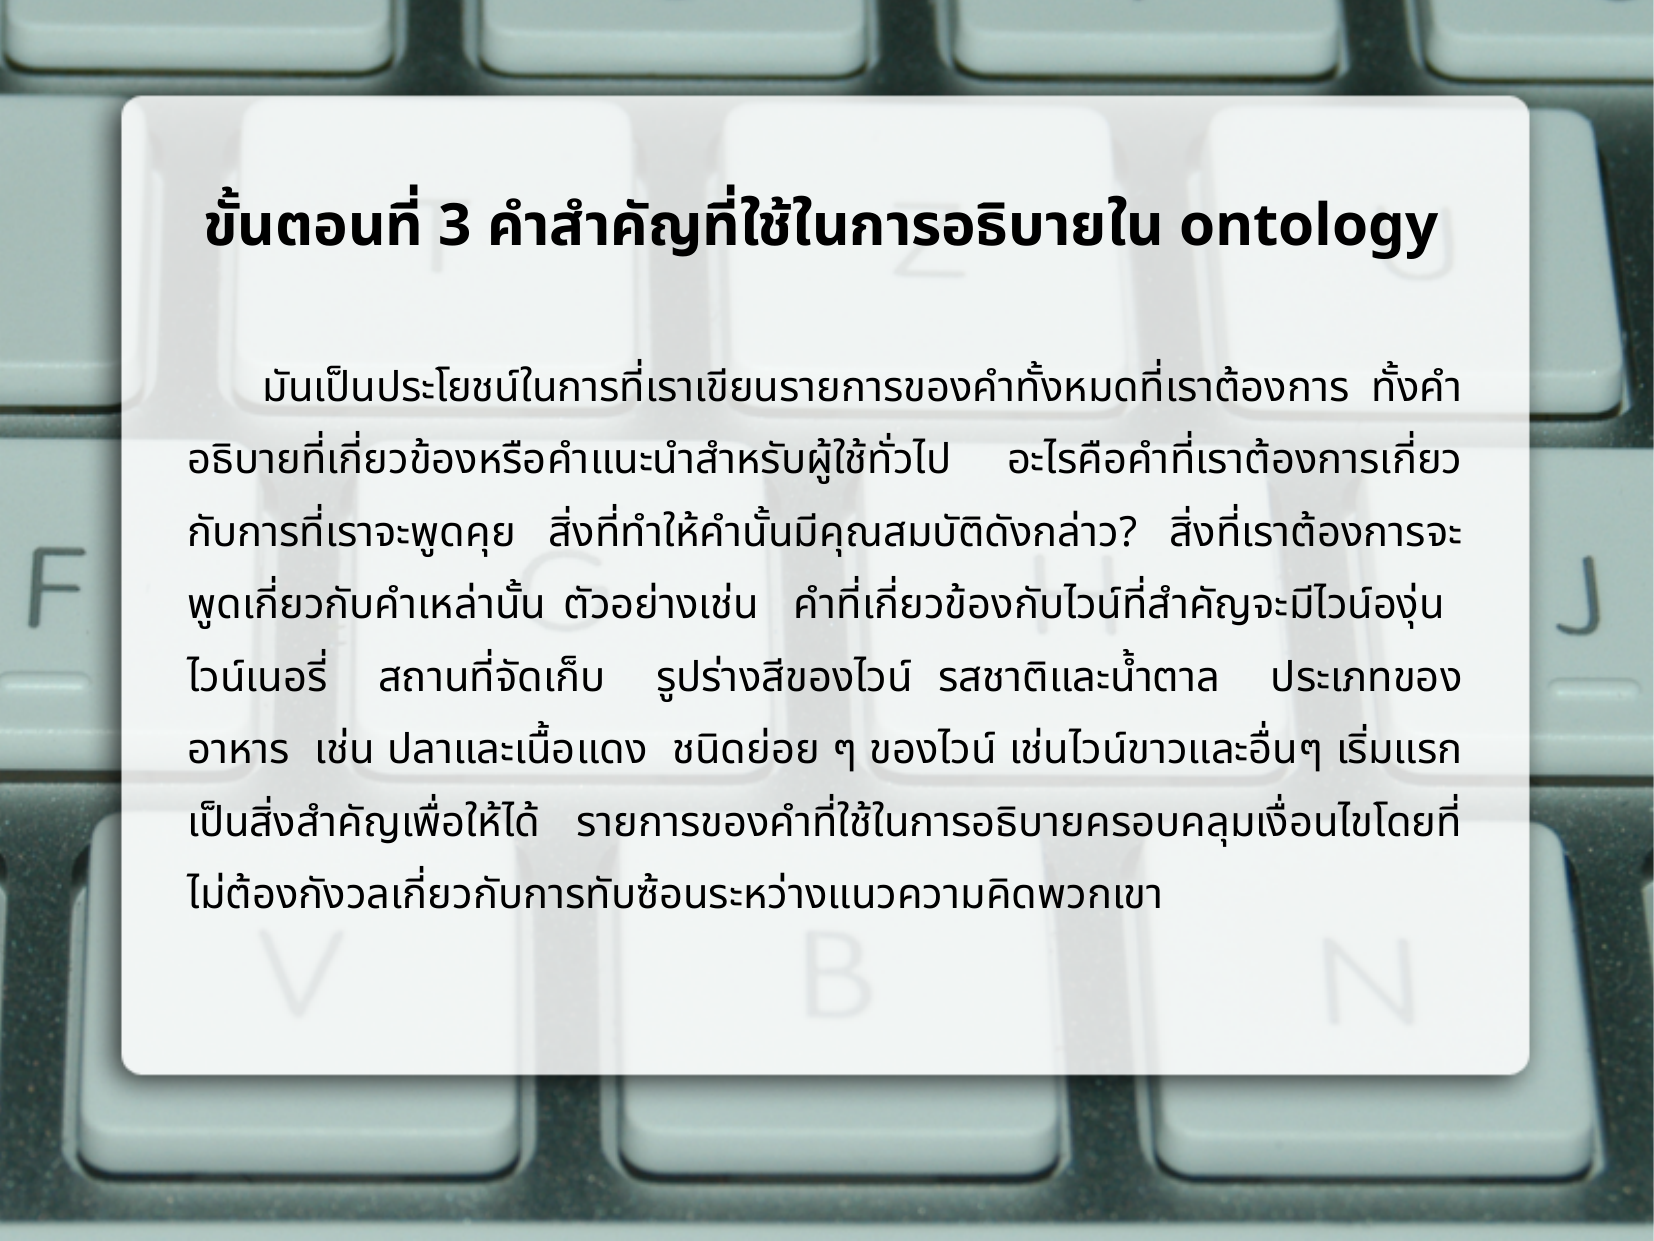

# ขั้นตอนที่ 3 คำสำคัญที่ใช้ในการอธิบายใน ontology
	มันเป็นประโยชน์ในการที่เราเขียนรายการของคำทั้งหมดที่เราต้องการ ทั้งคำอธิบายที่เกี่ยวข้องหรือคำแนะนำสำหรับผู้ใช้ทั่วไป อะไรคือคำที่เราต้องการเกี่ยวกับการที่เราจะพูดคุย สิ่งที่ทำให้คำนั้นมีคุณสมบัติดังกล่าว? สิ่งที่เราต้องการจะพูดเกี่ยวกับคำเหล่านั้น ตัวอย่างเช่น คำที่เกี่ยวข้องกับไวน์ที่สำคัญจะมีไวน์องุ่น ไวน์เนอรี่ สถานที่จัดเก็บ รูปร่างสีของไวน์ รสชาติและน้ำตาล ประเภทของอาหาร เช่น ปลาและเนื้อแดง ชนิดย่อย ๆ ของไวน์ เช่นไวน์ขาวและอื่นๆ เริ่มแรกเป็นสิ่งสำคัญเพื่อให้ได้ รายการของคำที่ใช้ในการอธิบายครอบคลุมเงื่อนไขโดยที่ไม่ต้องกังวลเกี่ยวกับการทับซ้อนระหว่างแนวความคิดพวกเขา